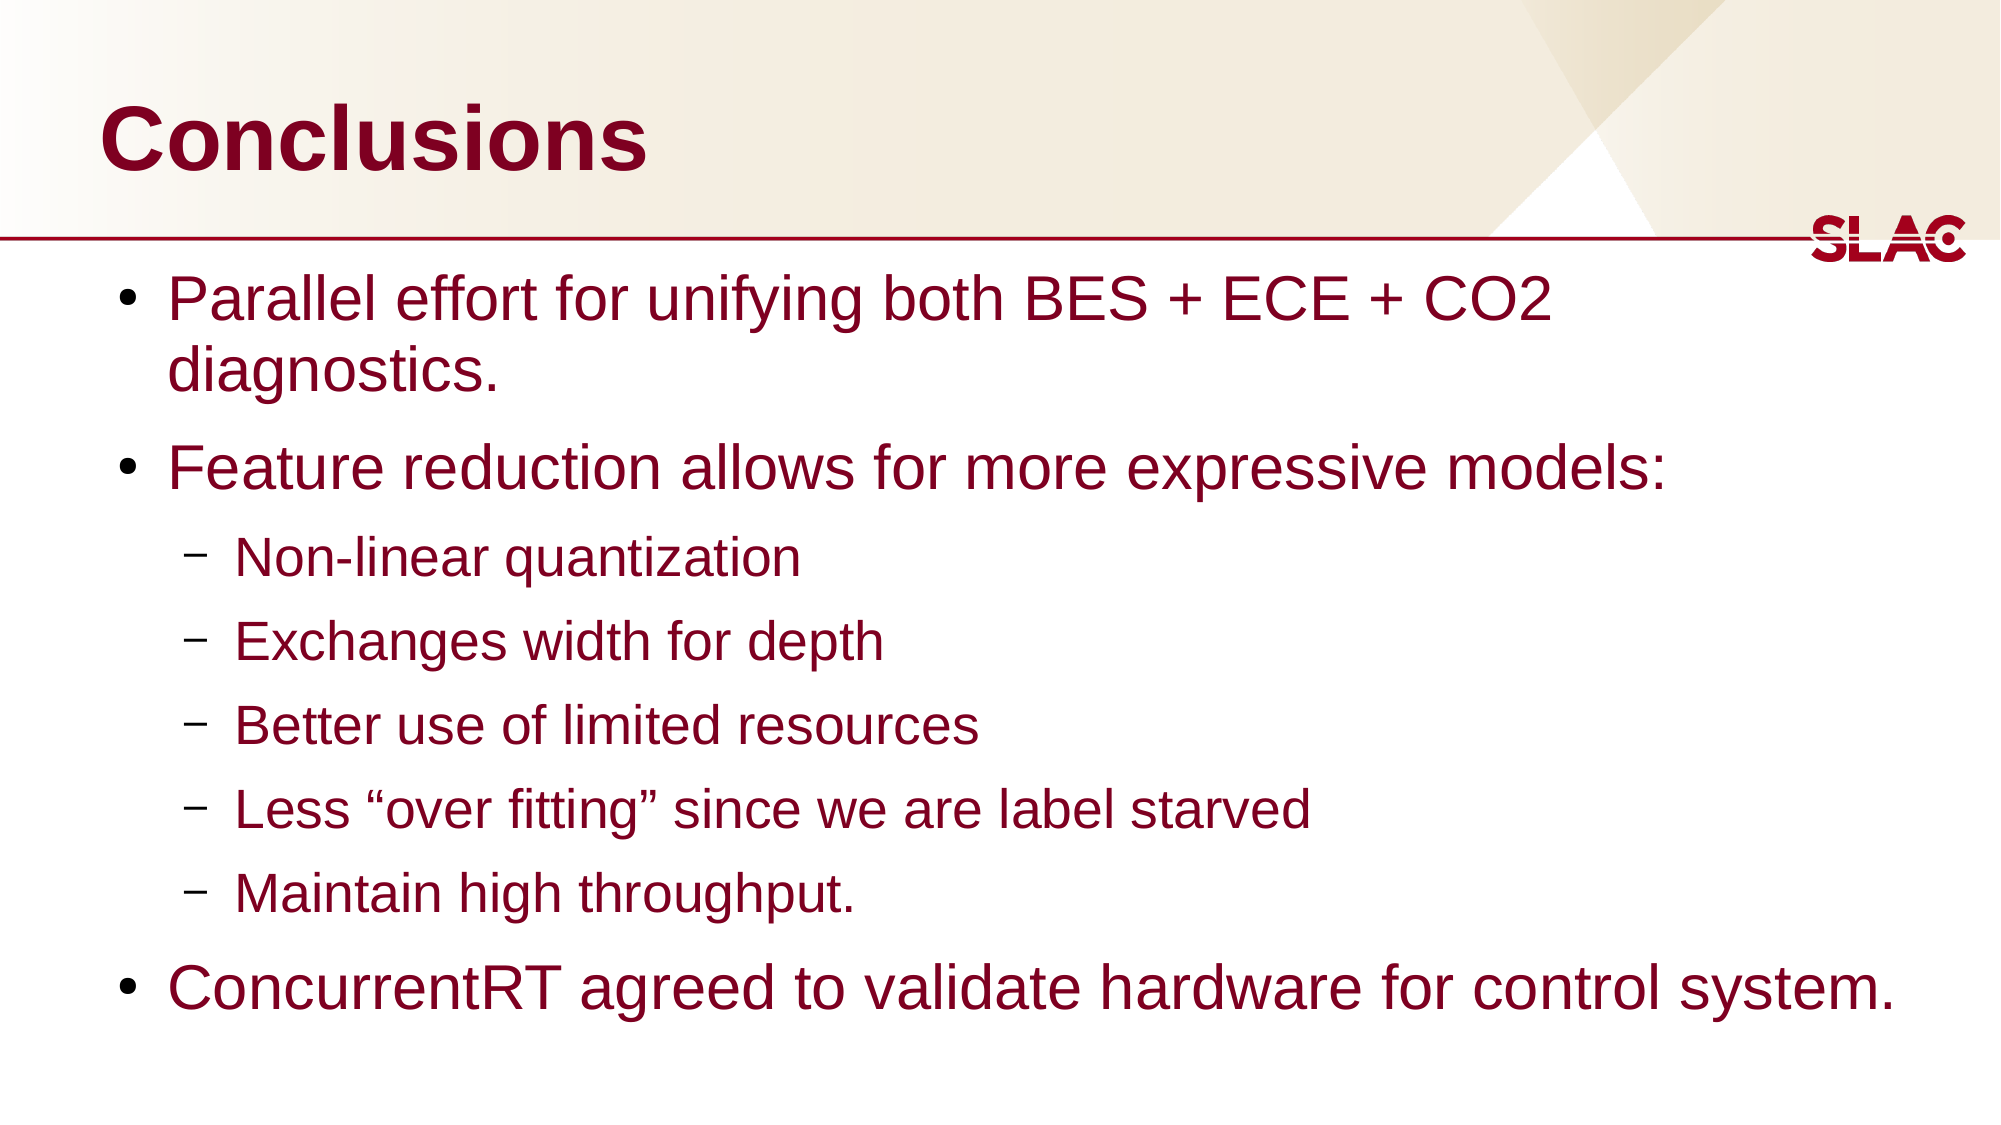

# Conclusions
Parallel effort for unifying both BES + ECE + CO2 diagnostics.
Feature reduction allows for more expressive models:
Non-linear quantization
Exchanges width for depth
Better use of limited resources
Less “over fitting” since we are label starved
Maintain high throughput.
ConcurrentRT agreed to validate hardware for control system.